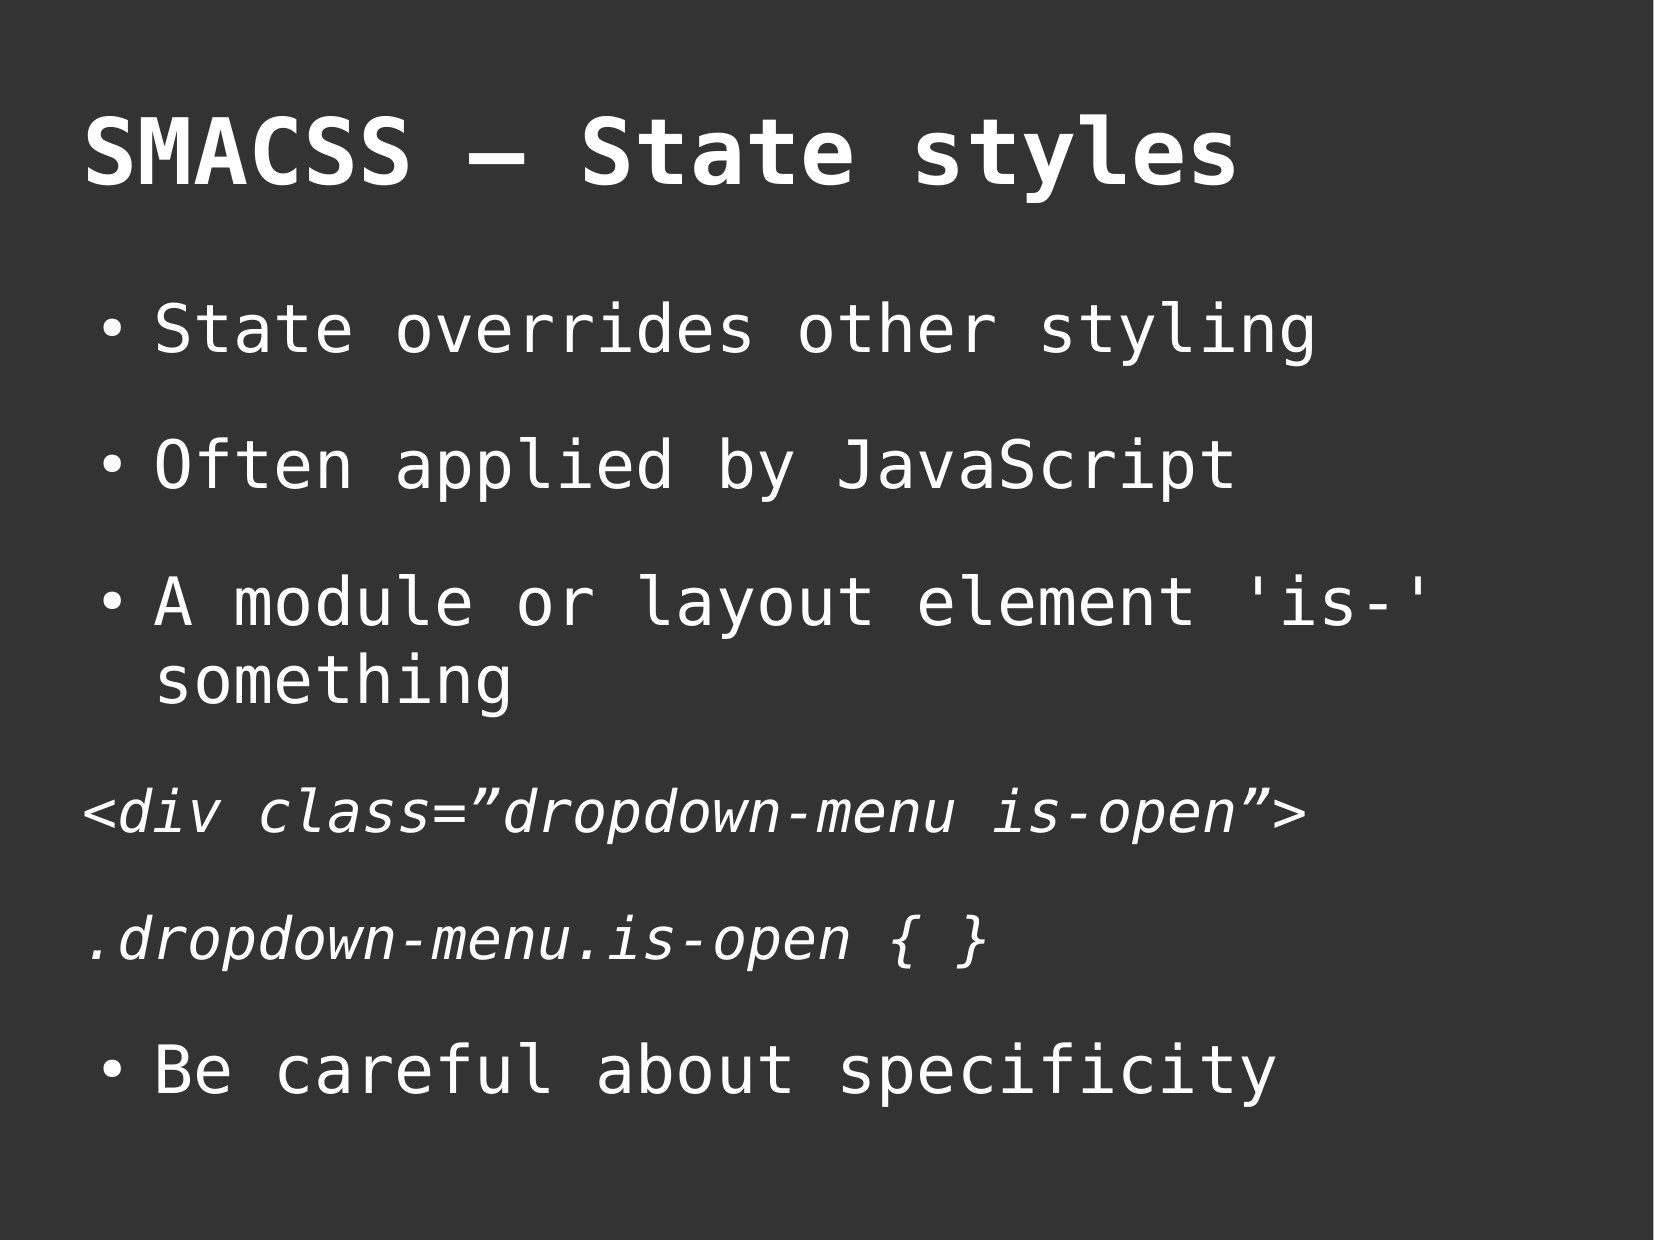

# SMACSS – State styles
State overrides other styling
Often applied by JavaScript
A module or layout element 'is-' something
<div class=”dropdown-menu is-open”>
.dropdown-menu.is-open { }
Be careful about specificity